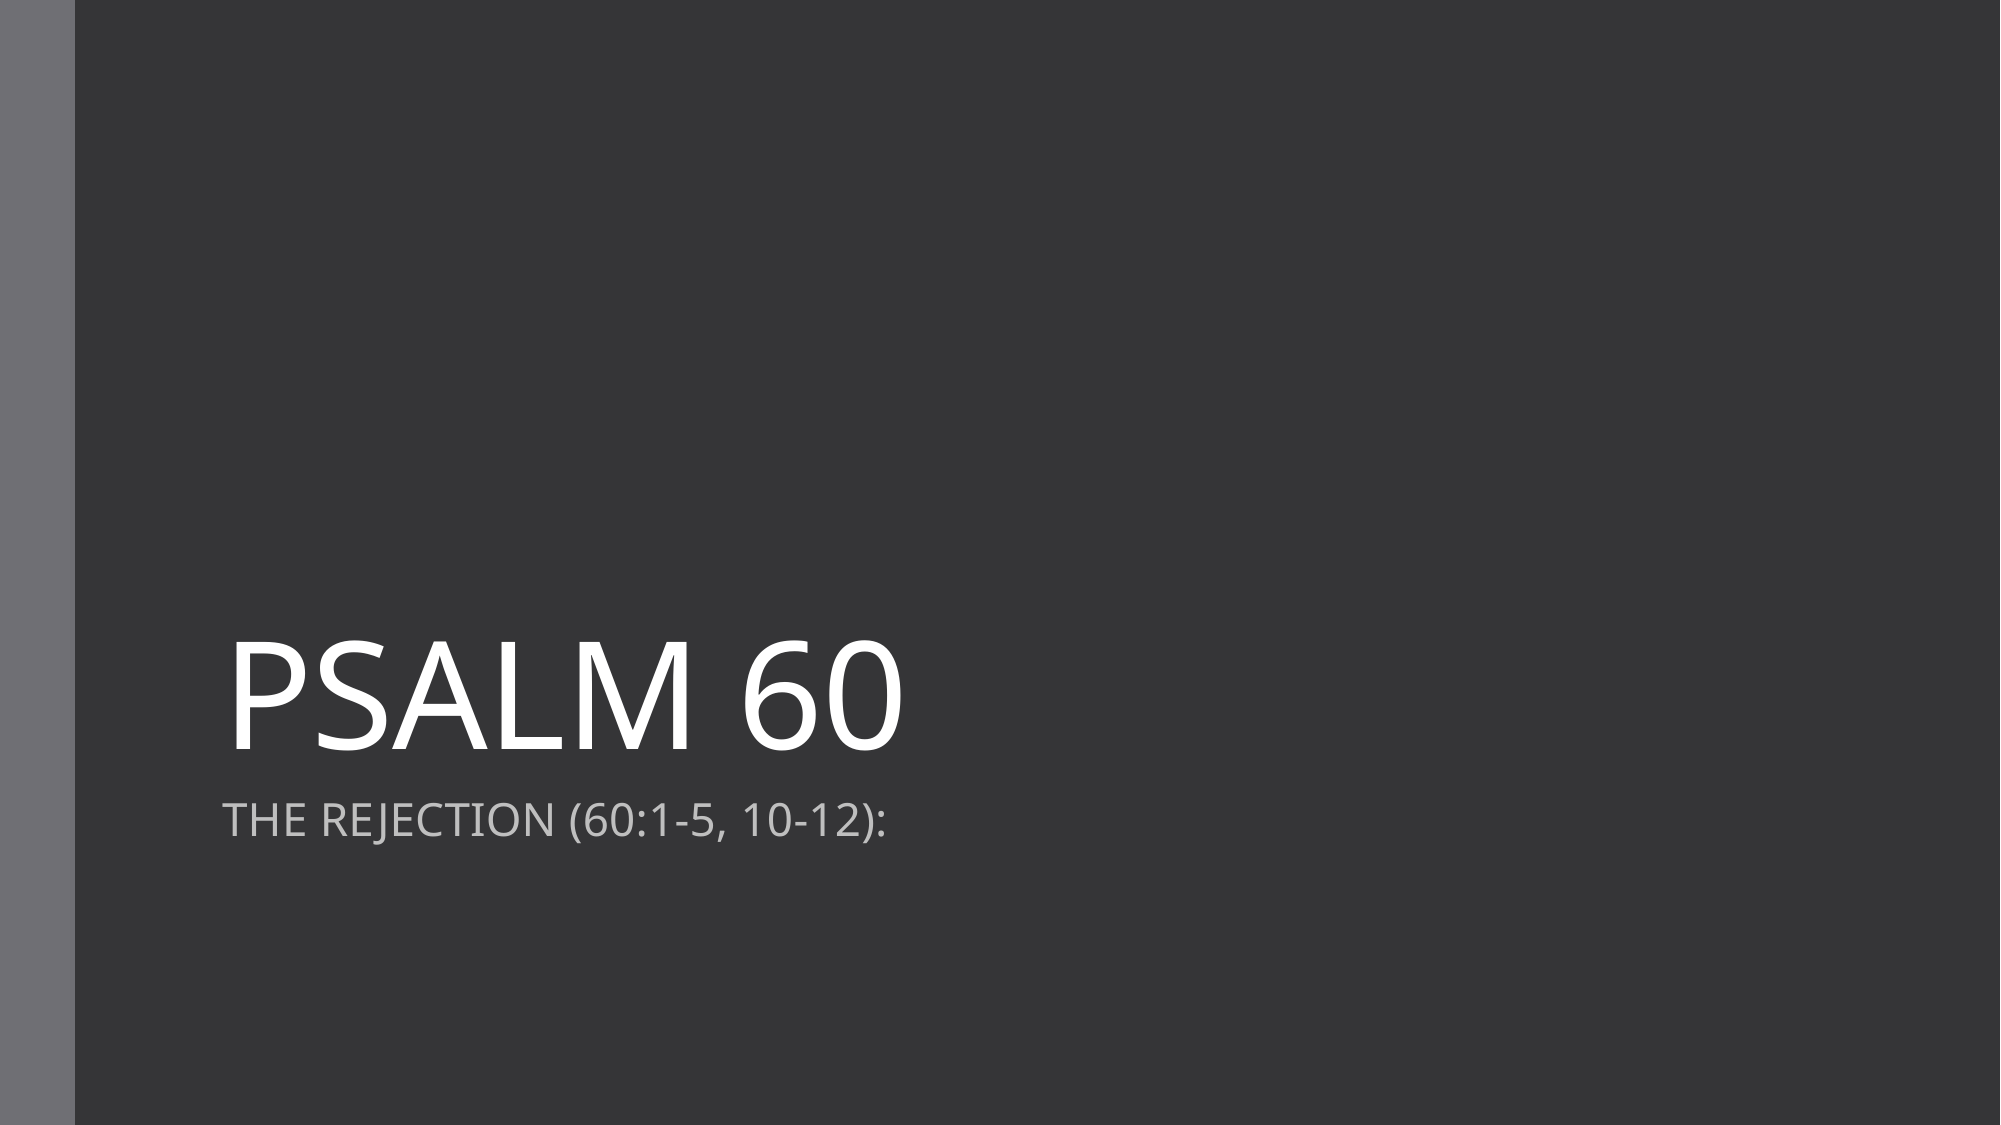

# PSALM 60
THE REJECTION (60:1-5, 10-12):